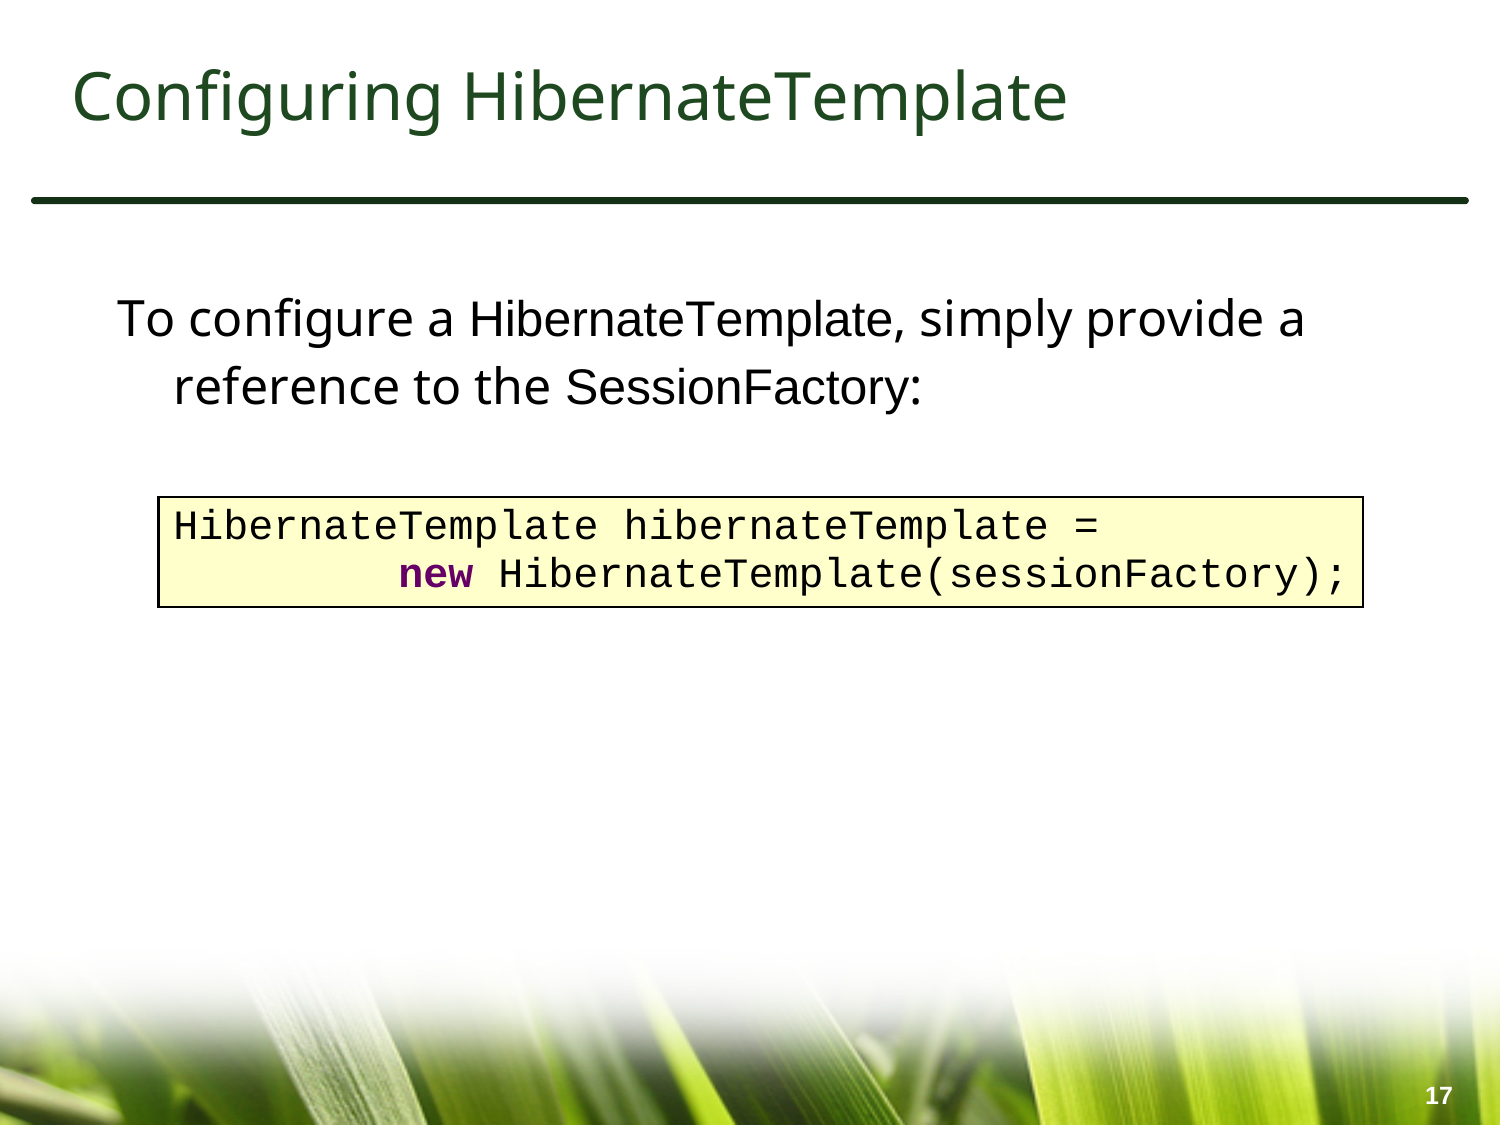

# Configuring HibernateTemplate
To configure a HibernateTemplate, simply provide a reference to the SessionFactory:
HibernateTemplate hibernateTemplate =
 new HibernateTemplate(sessionFactory);